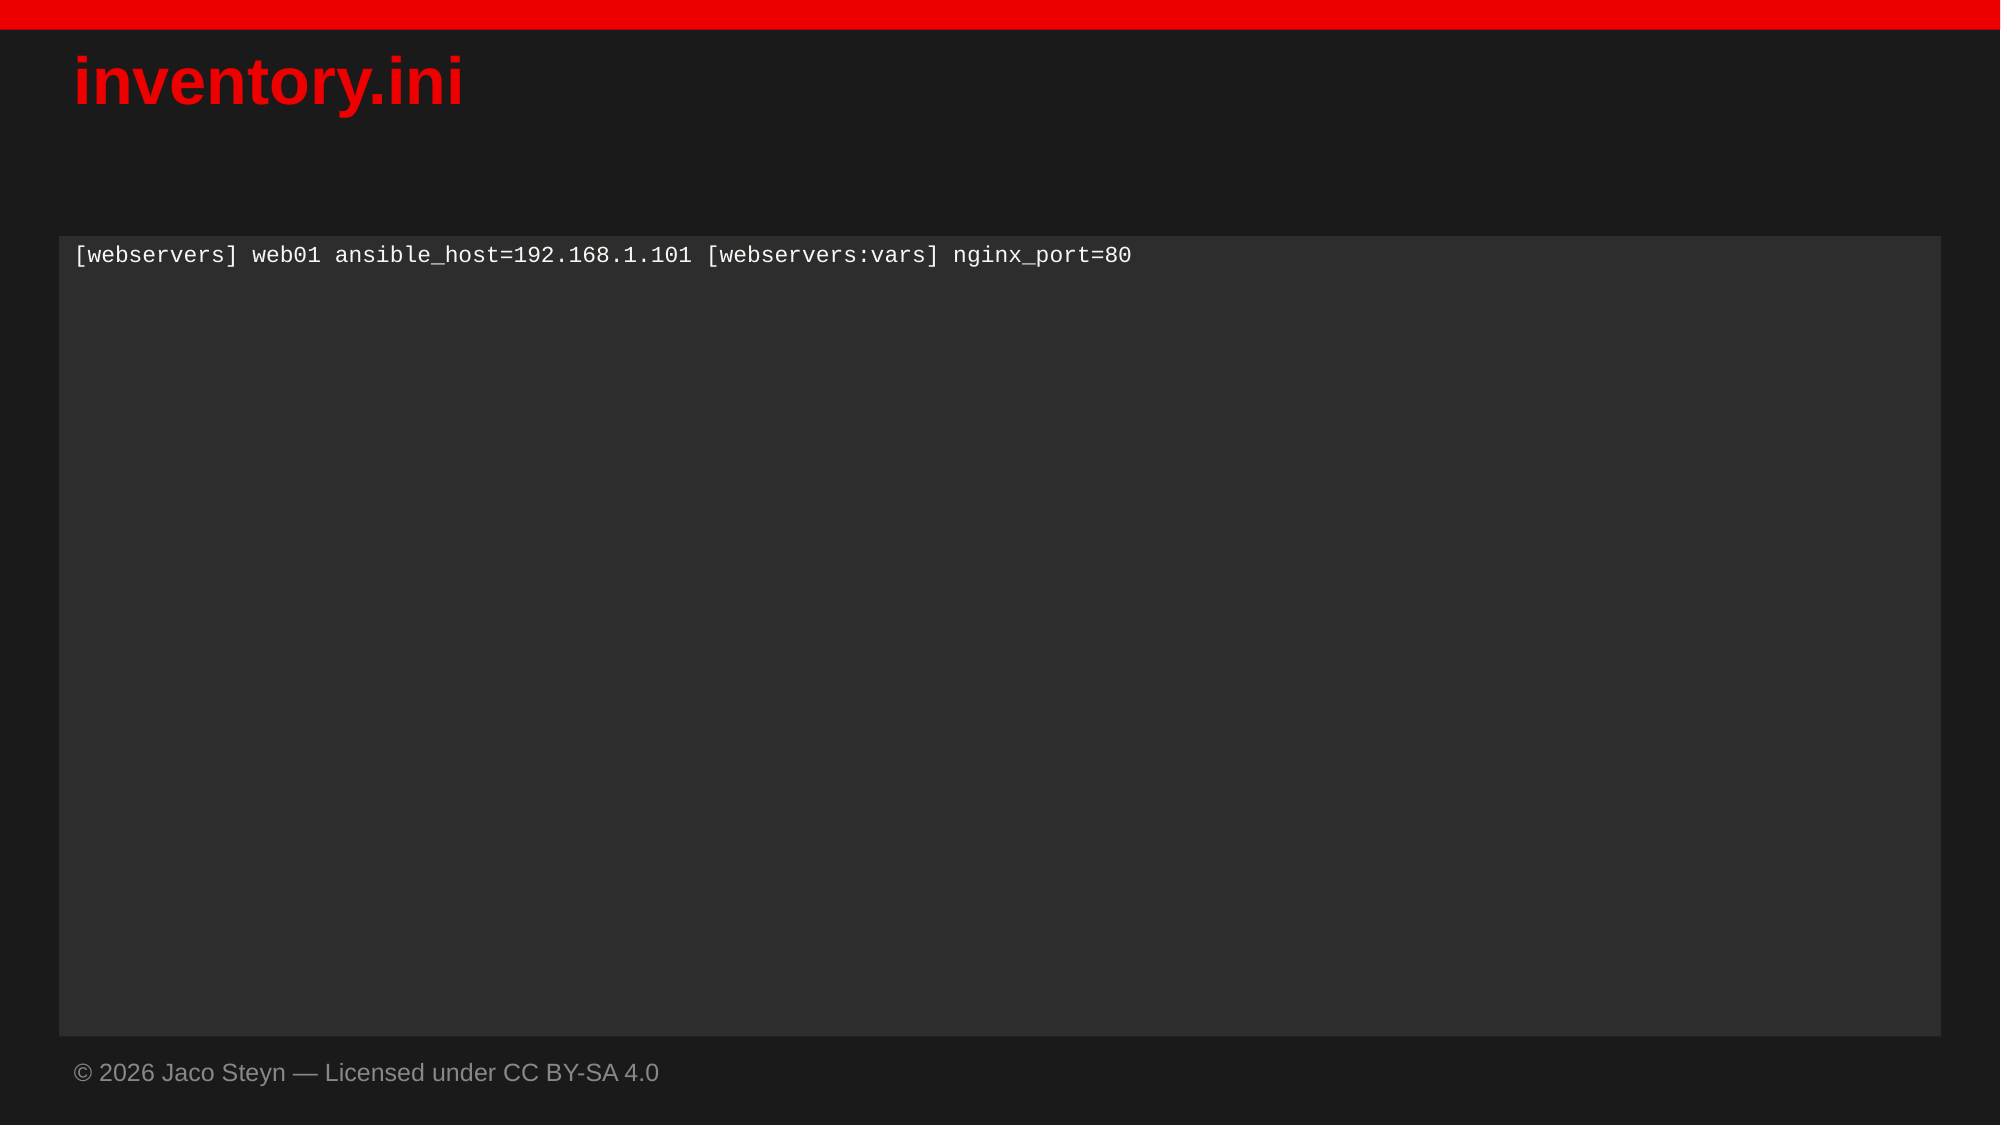

inventory.ini
[webservers] web01 ansible_host=192.168.1.101 [webservers:vars] nginx_port=80
© 2026 Jaco Steyn — Licensed under CC BY-SA 4.0